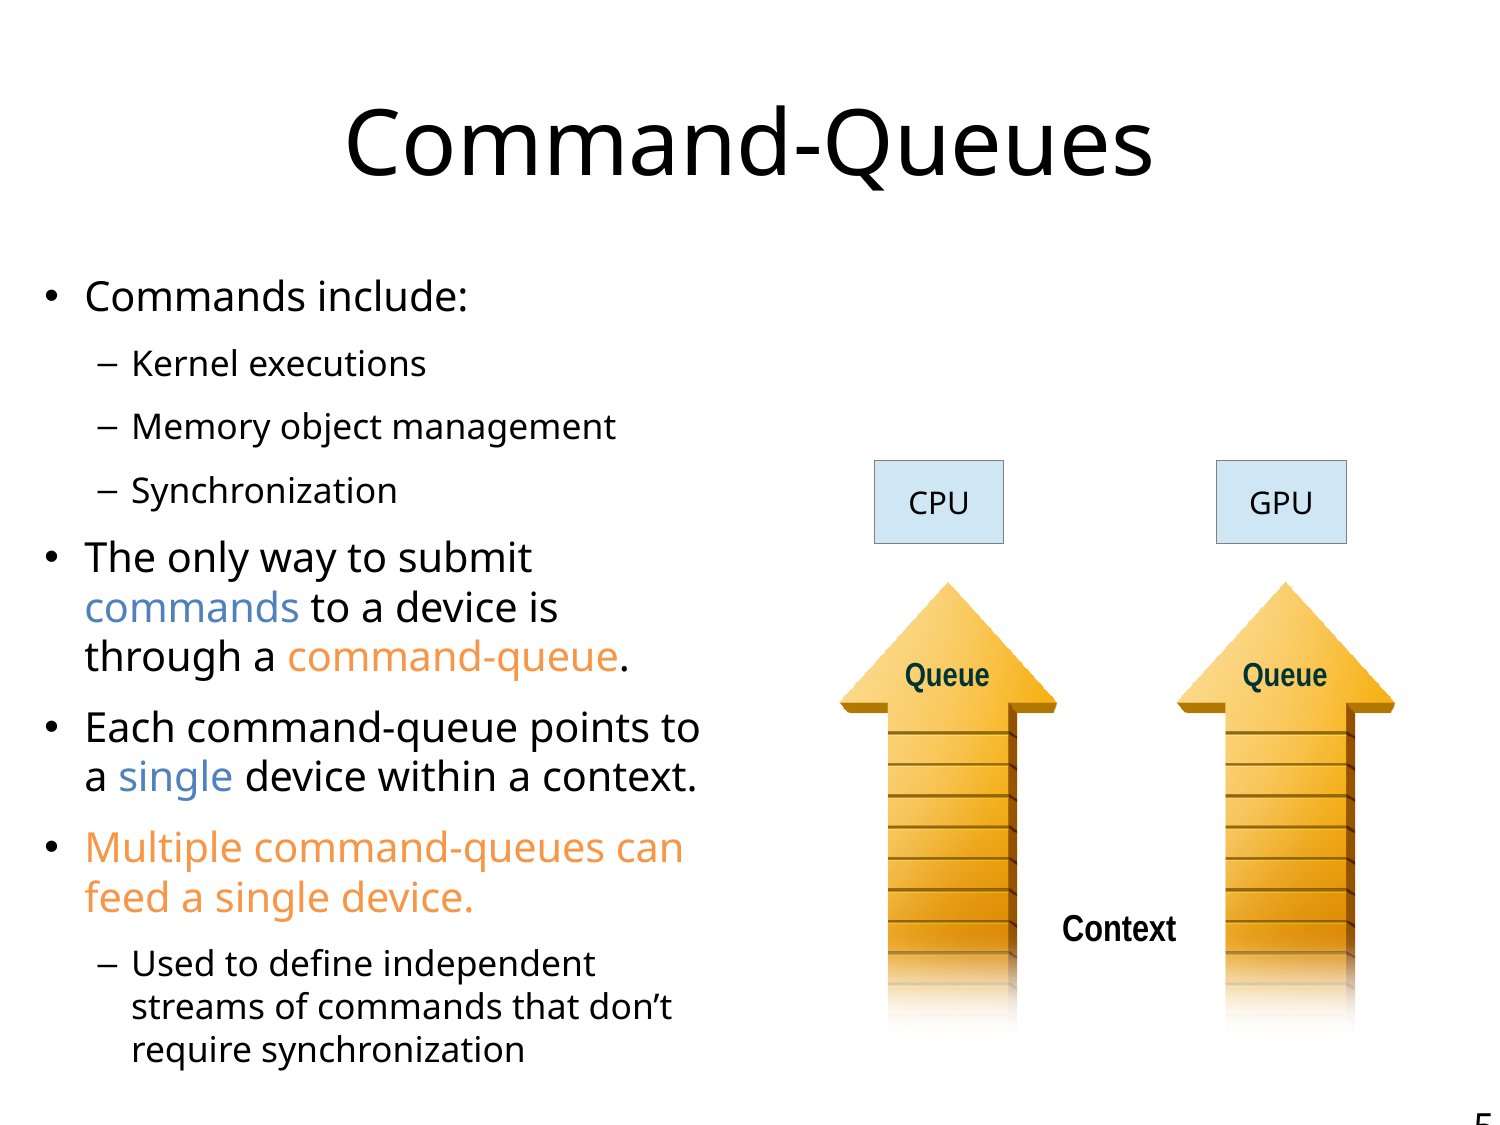

# Command-Queues
Commands include:
Kernel executions
Memory object management
Synchronization
The only way to submit commands to a device is through a command-queue.
Each command-queue points to a single device within a context.
Multiple command-queues can feed a single device.
Used to define independent streams of commands that don’t require synchronization
CPU
GPU
Queue
Queue
Context
55